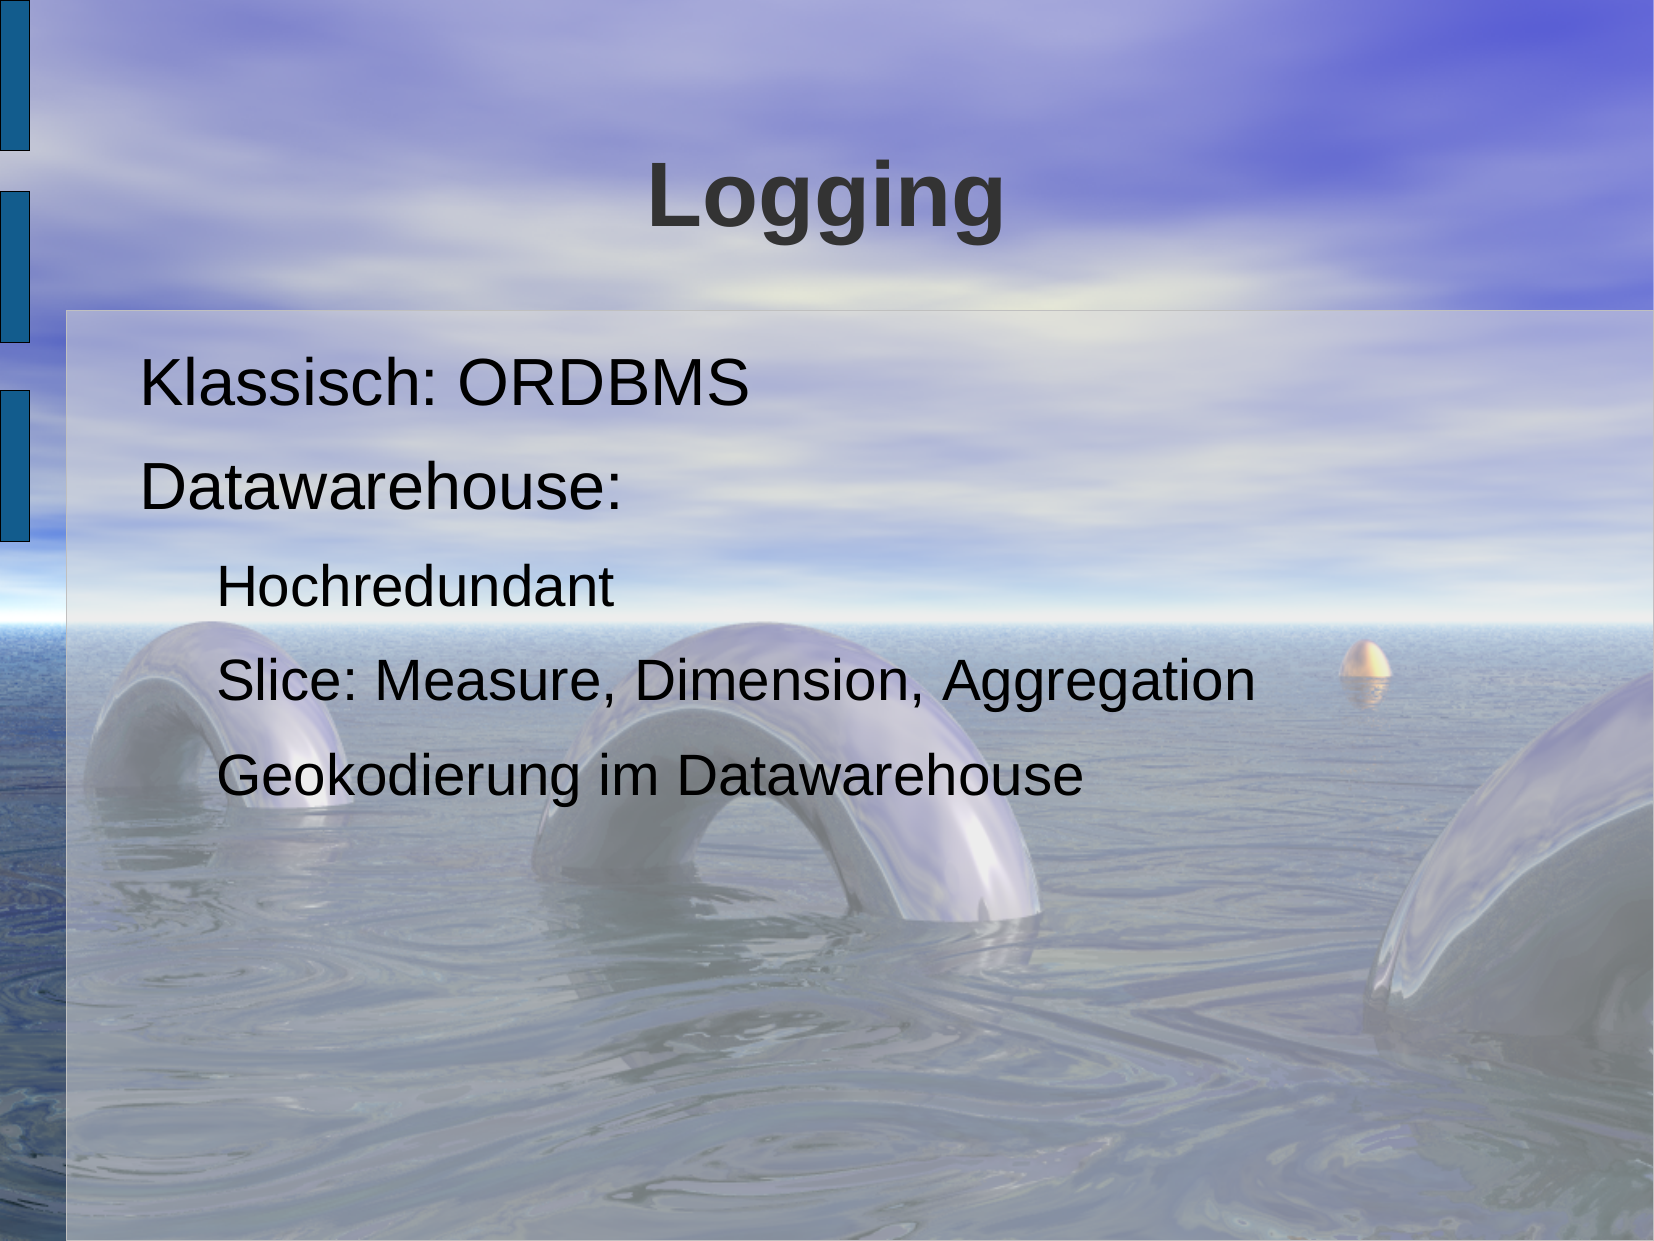

# Logging
Klassisch: ORDBMS
Datawarehouse:
Hochredundant
Slice: Measure, Dimension, Aggregation
Geokodierung im Datawarehouse